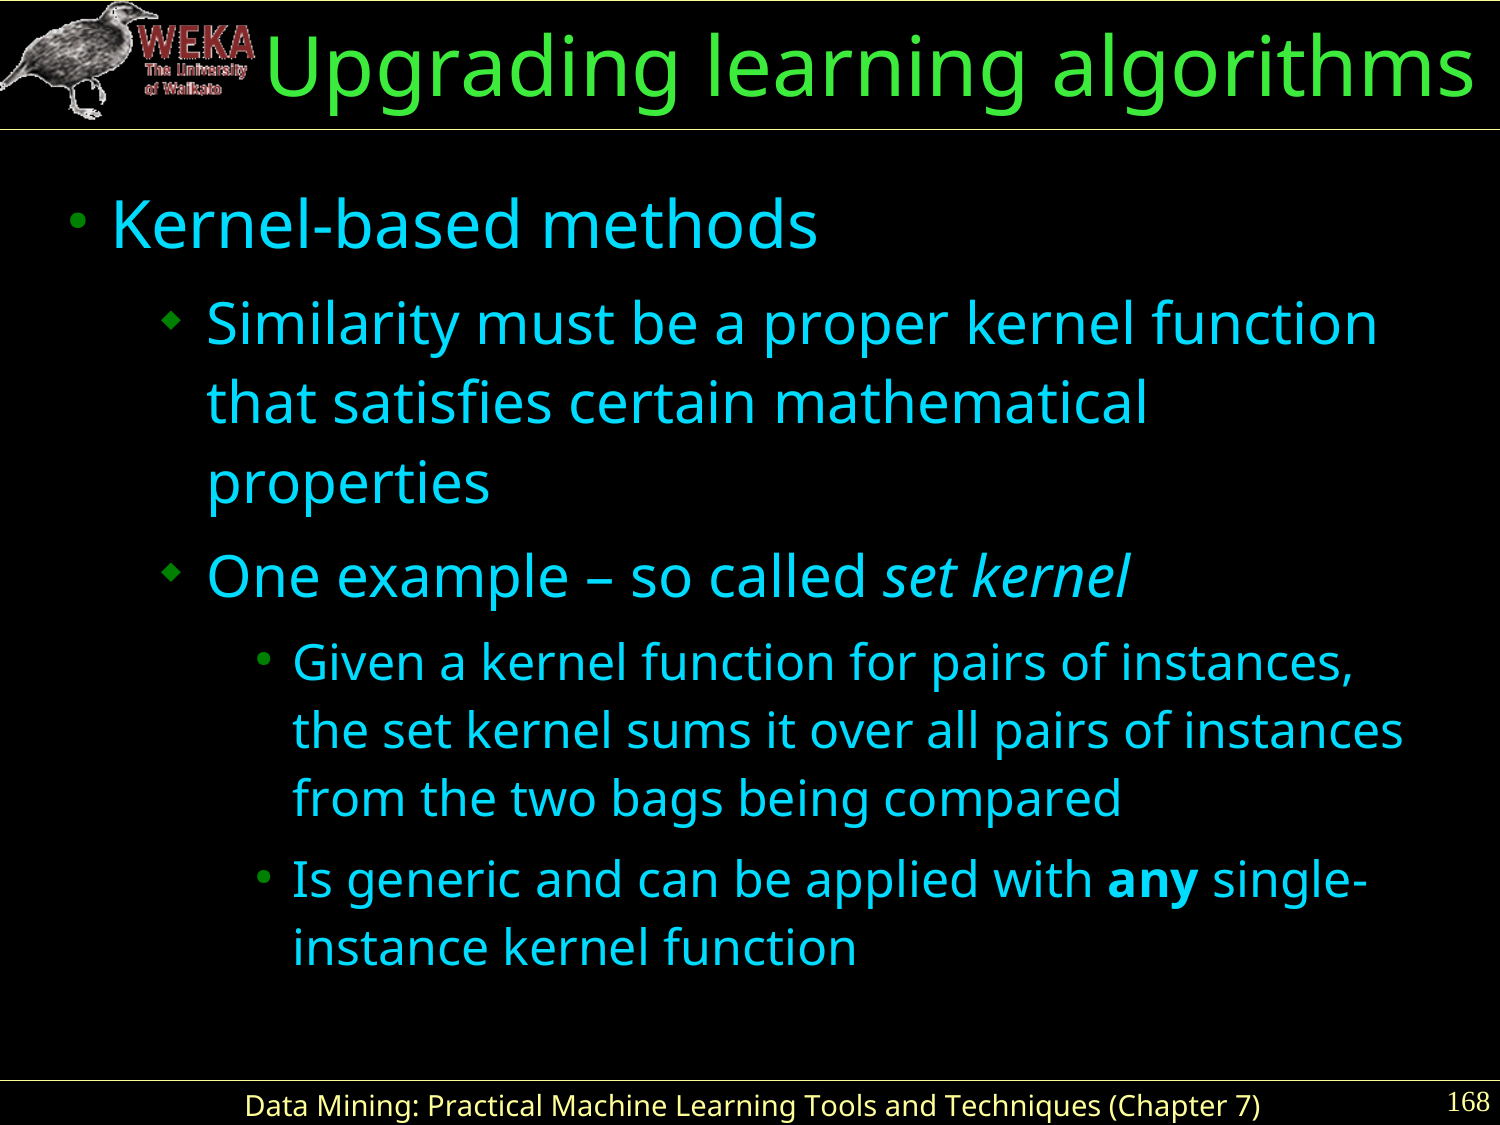

# Upgrading learning algorithms
Kernel-based methods
Similarity must be a proper kernel function that satisfies certain mathematical properties
One example – so called set kernel
Given a kernel function for pairs of instances, the set kernel sums it over all pairs of instances from the two bags being compared
Is generic and can be applied with any single-instance kernel function
Data Mining: Practical Machine Learning Tools and Techniques (Chapter 7)
168